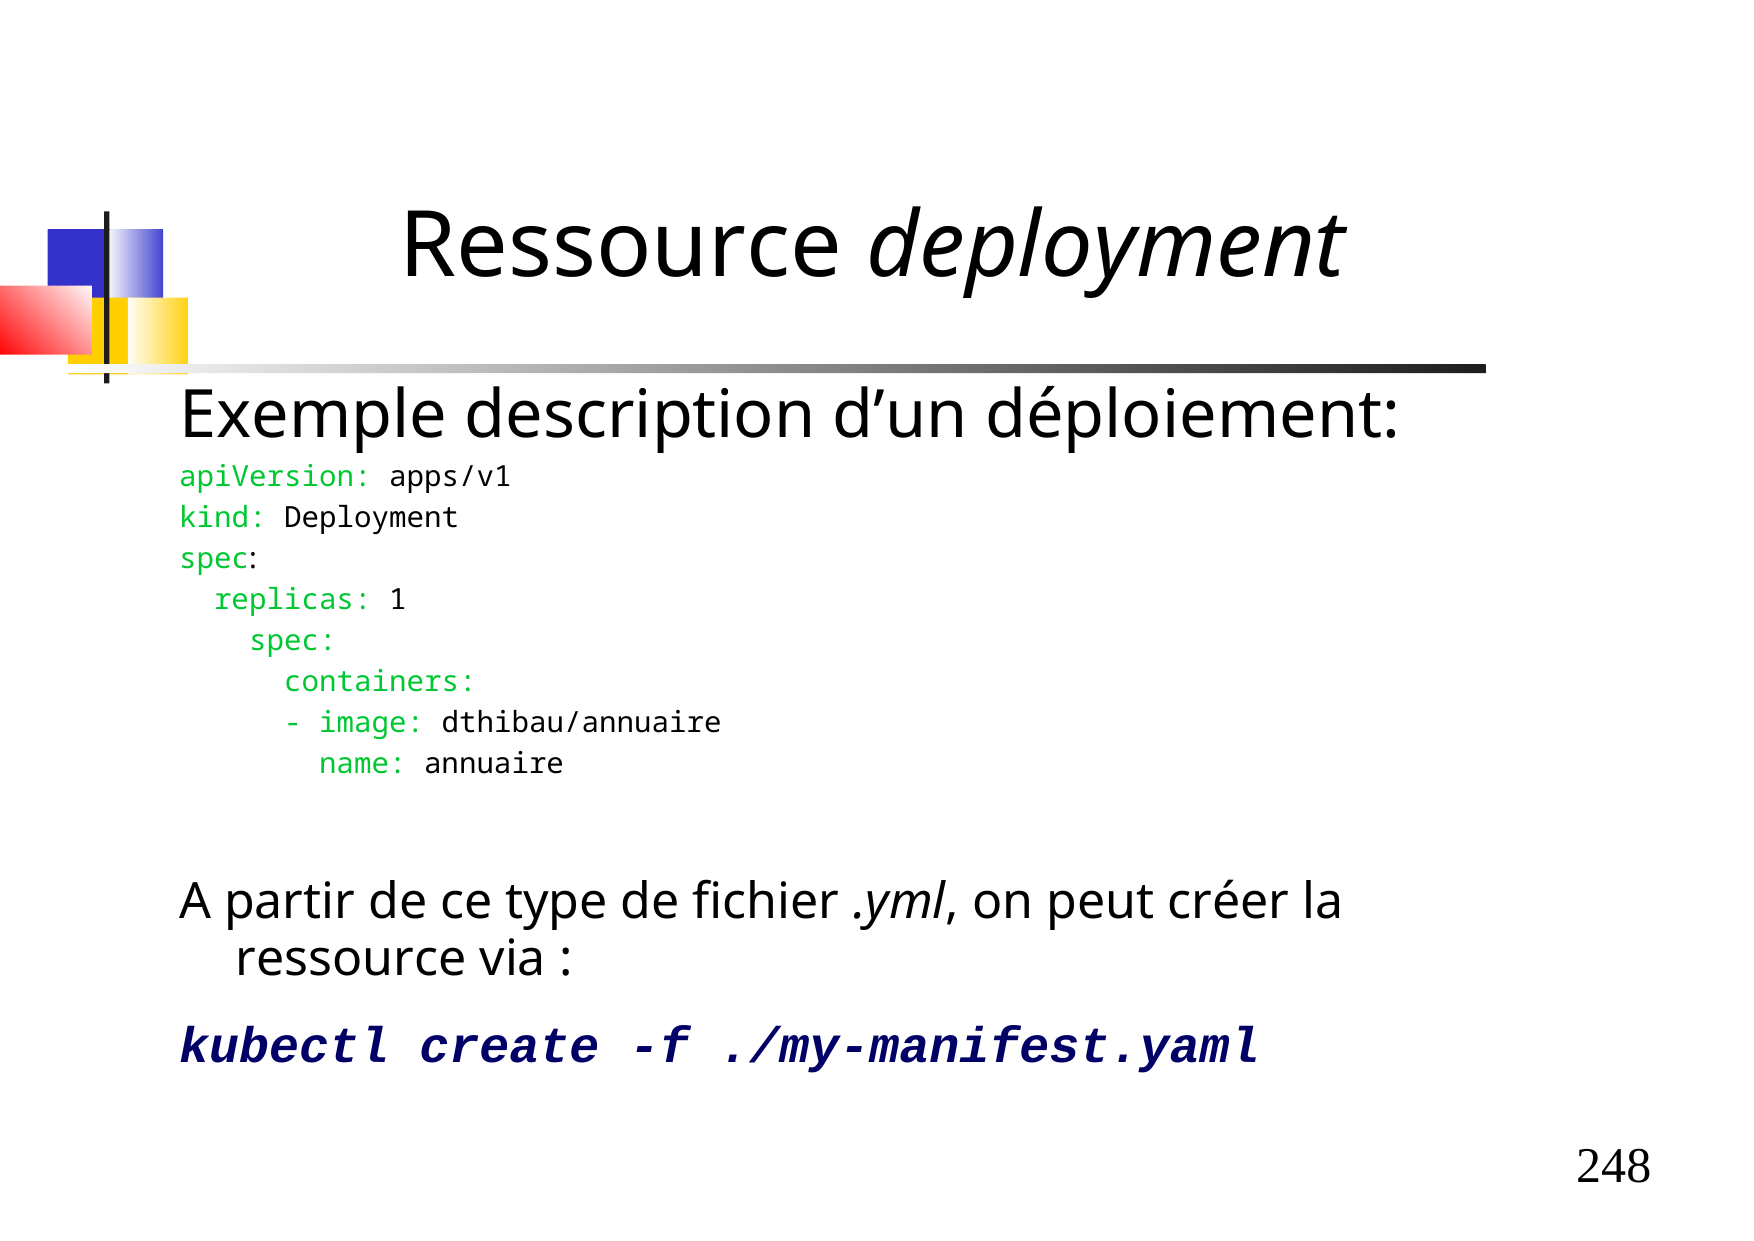

# Ressource deployment
Exemple description d’un déploiement:
apiVersion: apps/v1
kind: Deployment
spec:
 replicas: 1
 spec:
 containers:
 - image: dthibau/annuaire
 name: annuaire
A partir de ce type de fichier .yml, on peut créer la ressource via :
kubectl create -f ./my-manifest.yaml